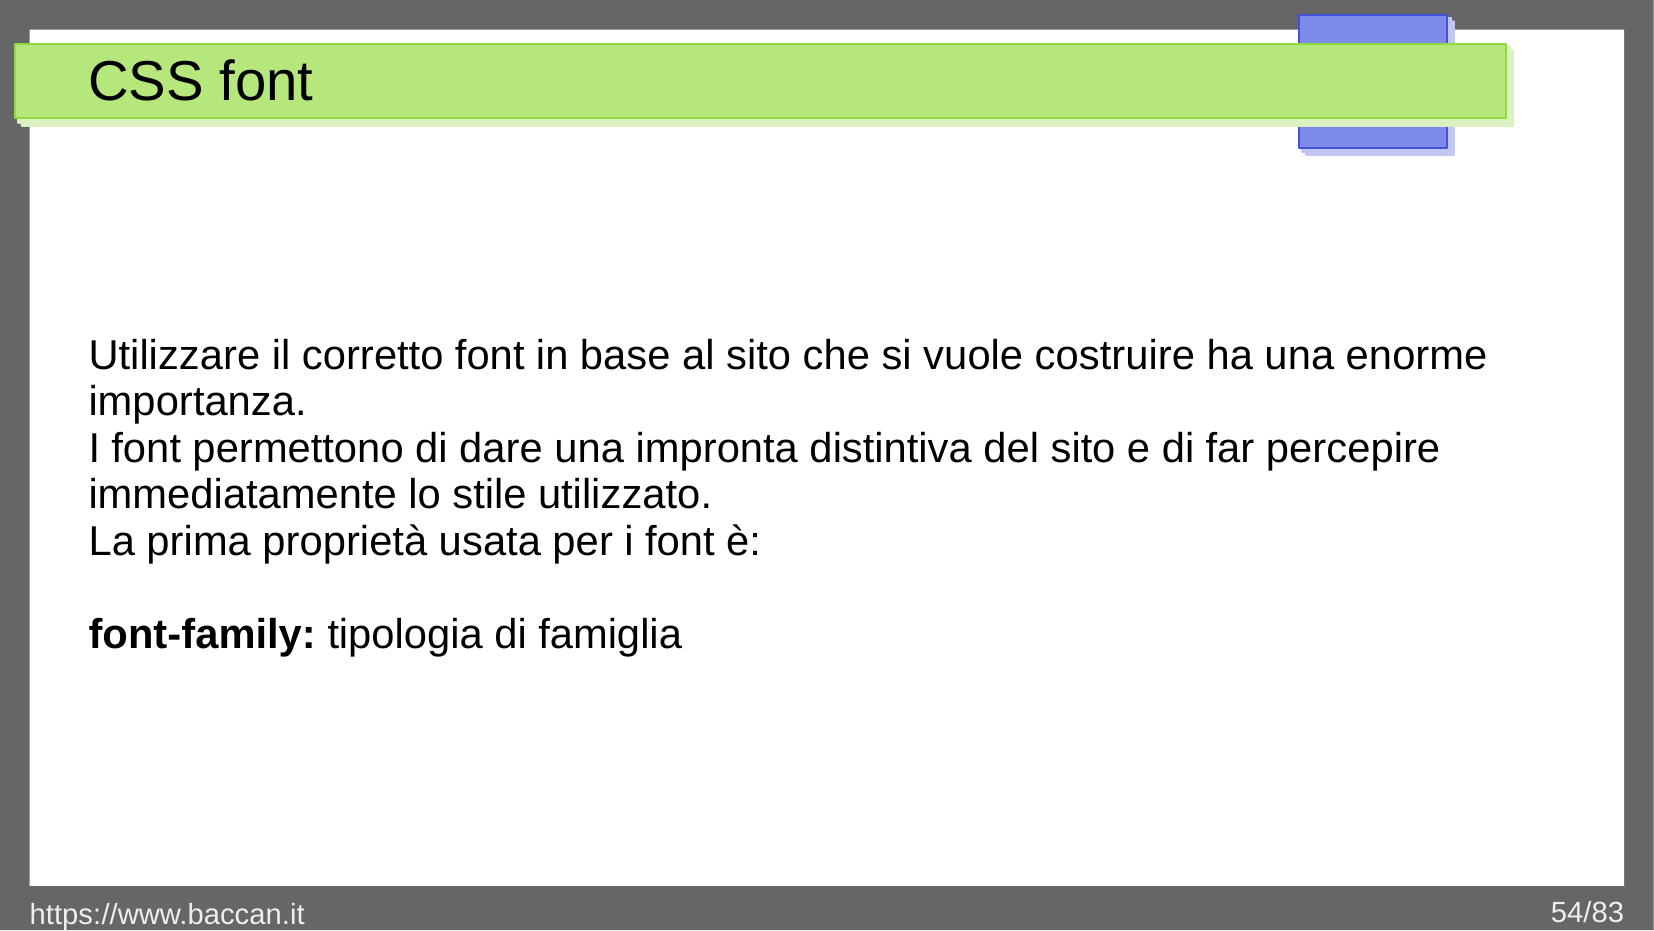

# CSS font
Utilizzare il corretto font in base al sito che si vuole costruire ha una enorme importanza.
I font permettono di dare una impronta distintiva del sito e di far percepire immediatamente lo stile utilizzato.
La prima proprietà usata per i font è:
font-family: tipologia di famiglia
54
https://www.baccan.it